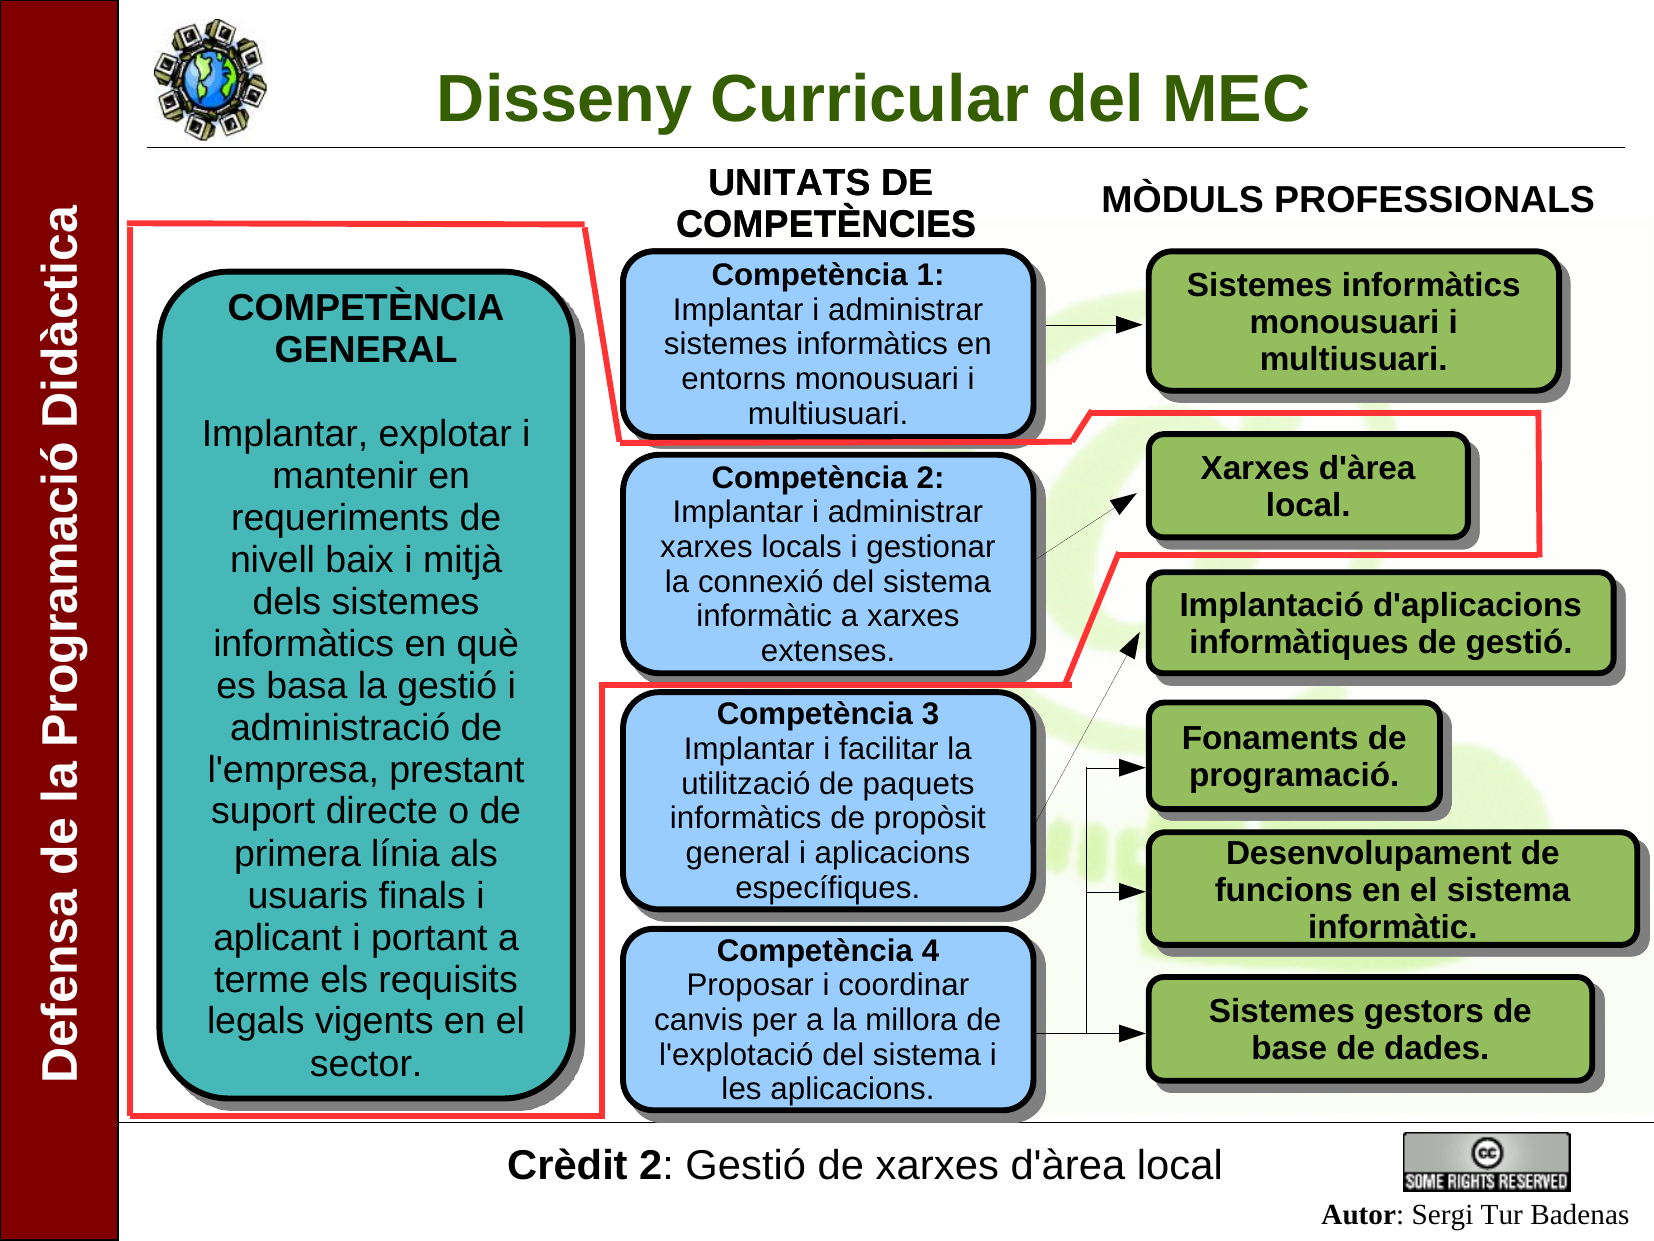

# Disseny Curricular del MEC
UNITATS DE
COMPETÈNCIES
UNITATS DE
COMPETÈNCIES
MÒDULS PROFESSIONALS
Competència 1:
Implantar i administrar sistemes informàtics en entorns monousuari i multiusuari
Competència 1:
Implantar i administrar sistemes informàtics en entorns monousuari i multiusuari.
Sistemes informàtics monousuari i multiusuari.
COMPETÈNCIA
GENERAL
Implantar, explotar i mantenir en requeriments de nivell baix i mitjà dels sistemes informàtics en què es basa la gestió i administració de l'empresa, prestant suport directe o de primera línia als usuaris finals i aplicant i portant a terme els requisits legals vigents en el sector.
Xarxes d'àrea local.
Competència 2:
Implantar i administrar xarxes locals i gestionar la connexió del sistema informàtic a xarxes extenses.
Implantació d'aplicacions informàtiques de gestió.
Competència 3
Implantar i facilitar la utilització de paquets informàtics de propòsit general i aplicacions específiques.
Fonaments de programació.
Desenvolupament de funcions en el sistema informàtic.
Competència 4
Proposar i coordinar canvis per a la millora de l'explotació del sistema i les aplicacions.
Sistemes gestors de base de dades.